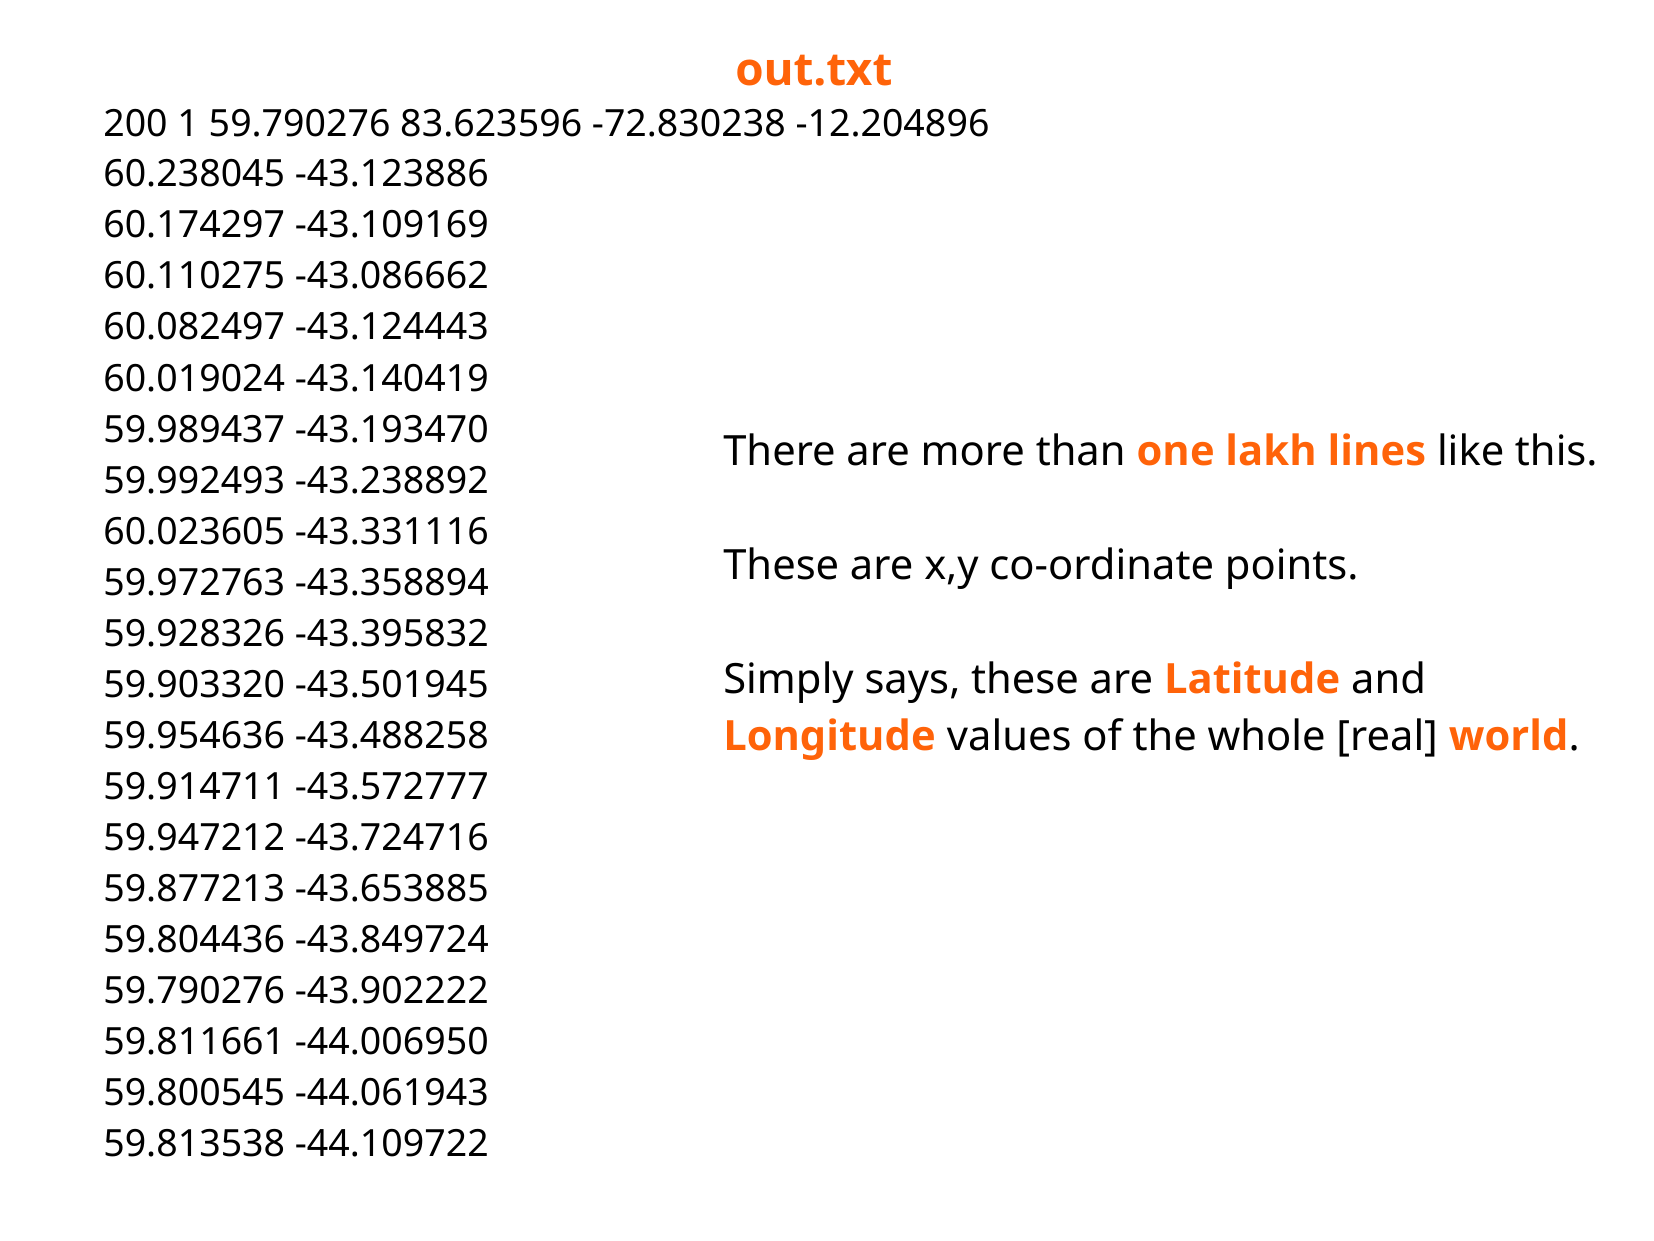

out.txt
200 1 59.790276 83.623596 -72.830238 -12.204896
60.238045 -43.123886
60.174297 -43.109169
60.110275 -43.086662
60.082497 -43.124443
60.019024 -43.140419
59.989437 -43.193470
59.992493 -43.238892
60.023605 -43.331116
59.972763 -43.358894
59.928326 -43.395832
59.903320 -43.501945
59.954636 -43.488258
59.914711 -43.572777
59.947212 -43.724716
59.877213 -43.653885
59.804436 -43.849724
59.790276 -43.902222
59.811661 -44.006950
59.800545 -44.061943
59.813538 -44.109722
There are more than one lakh lines like this.
These are x,y co-ordinate points.
Simply says, these are Latitude and Longitude values of the whole [real] world.